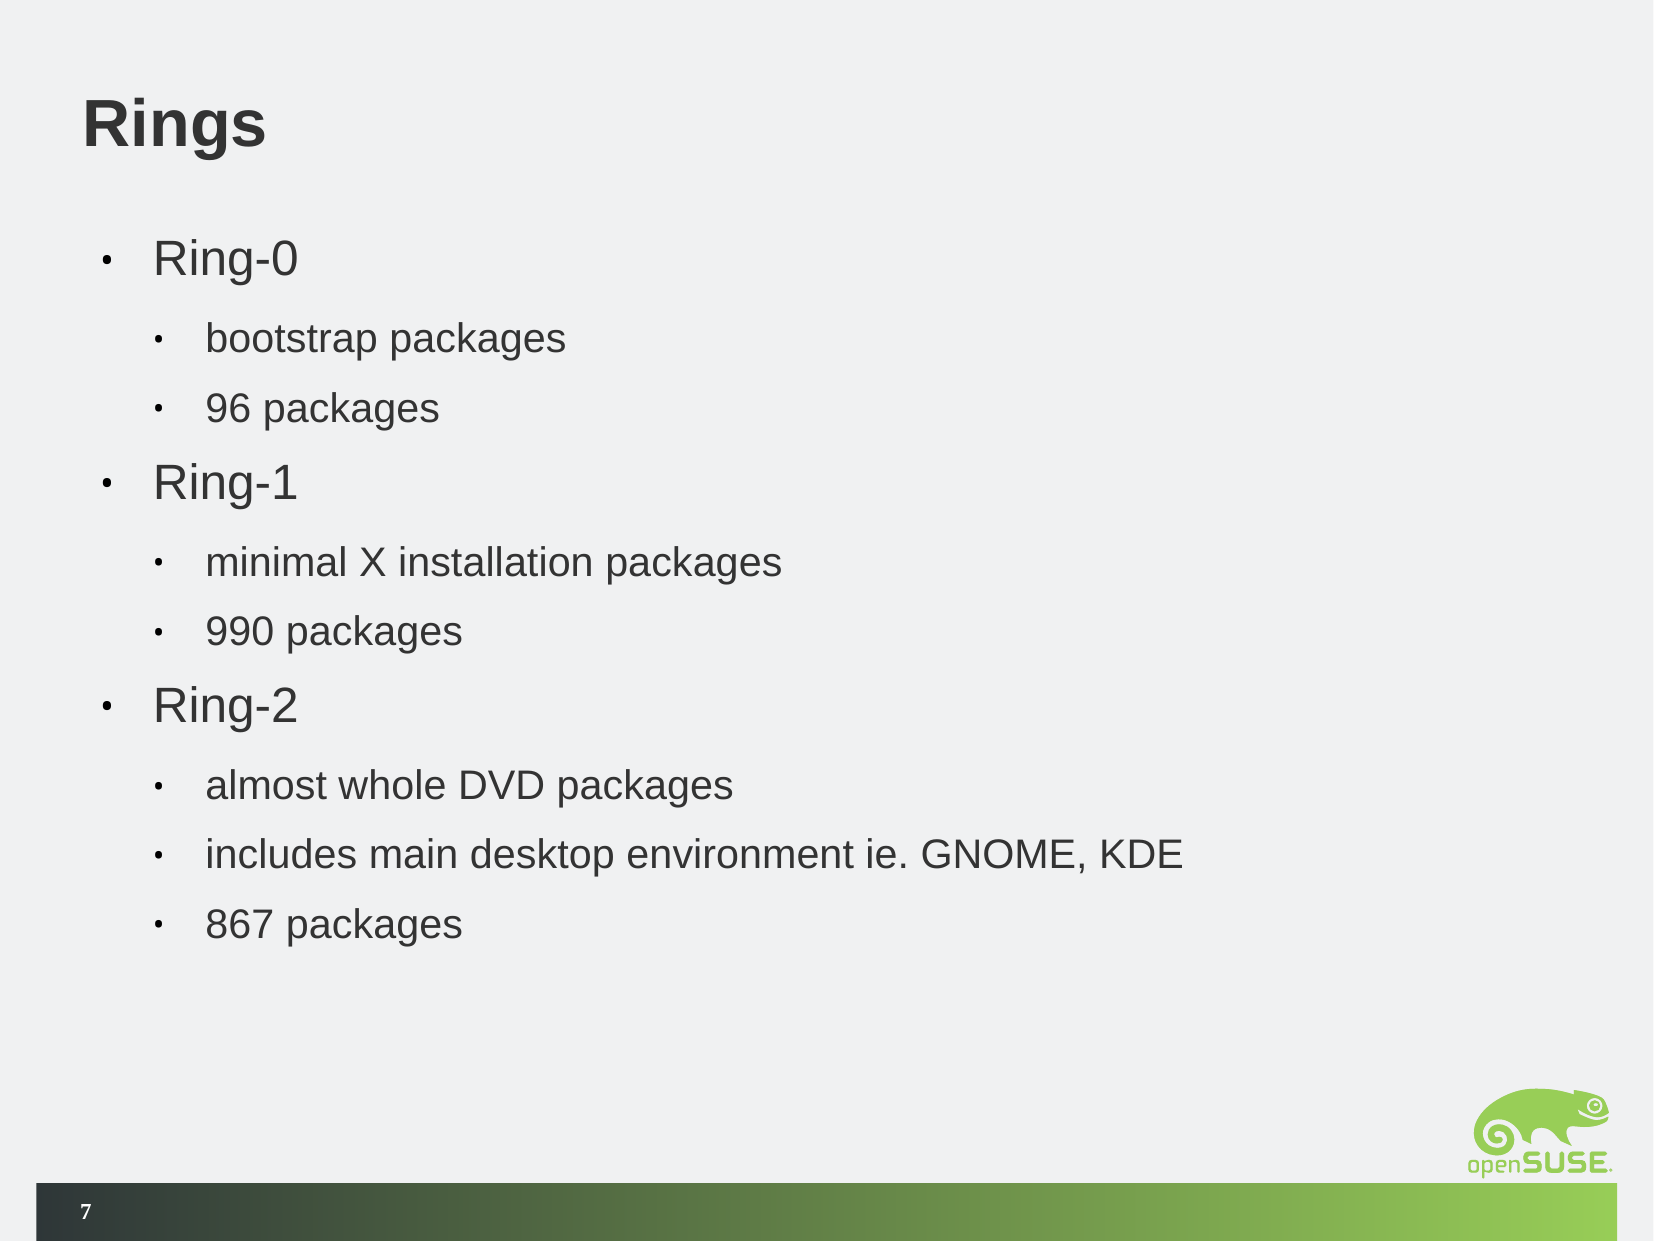

# Rings
Ring-0
bootstrap packages
96 packages
Ring-1
minimal X installation packages
990 packages
Ring-2
almost whole DVD packages
includes main desktop environment ie. GNOME, KDE
867 packages
7